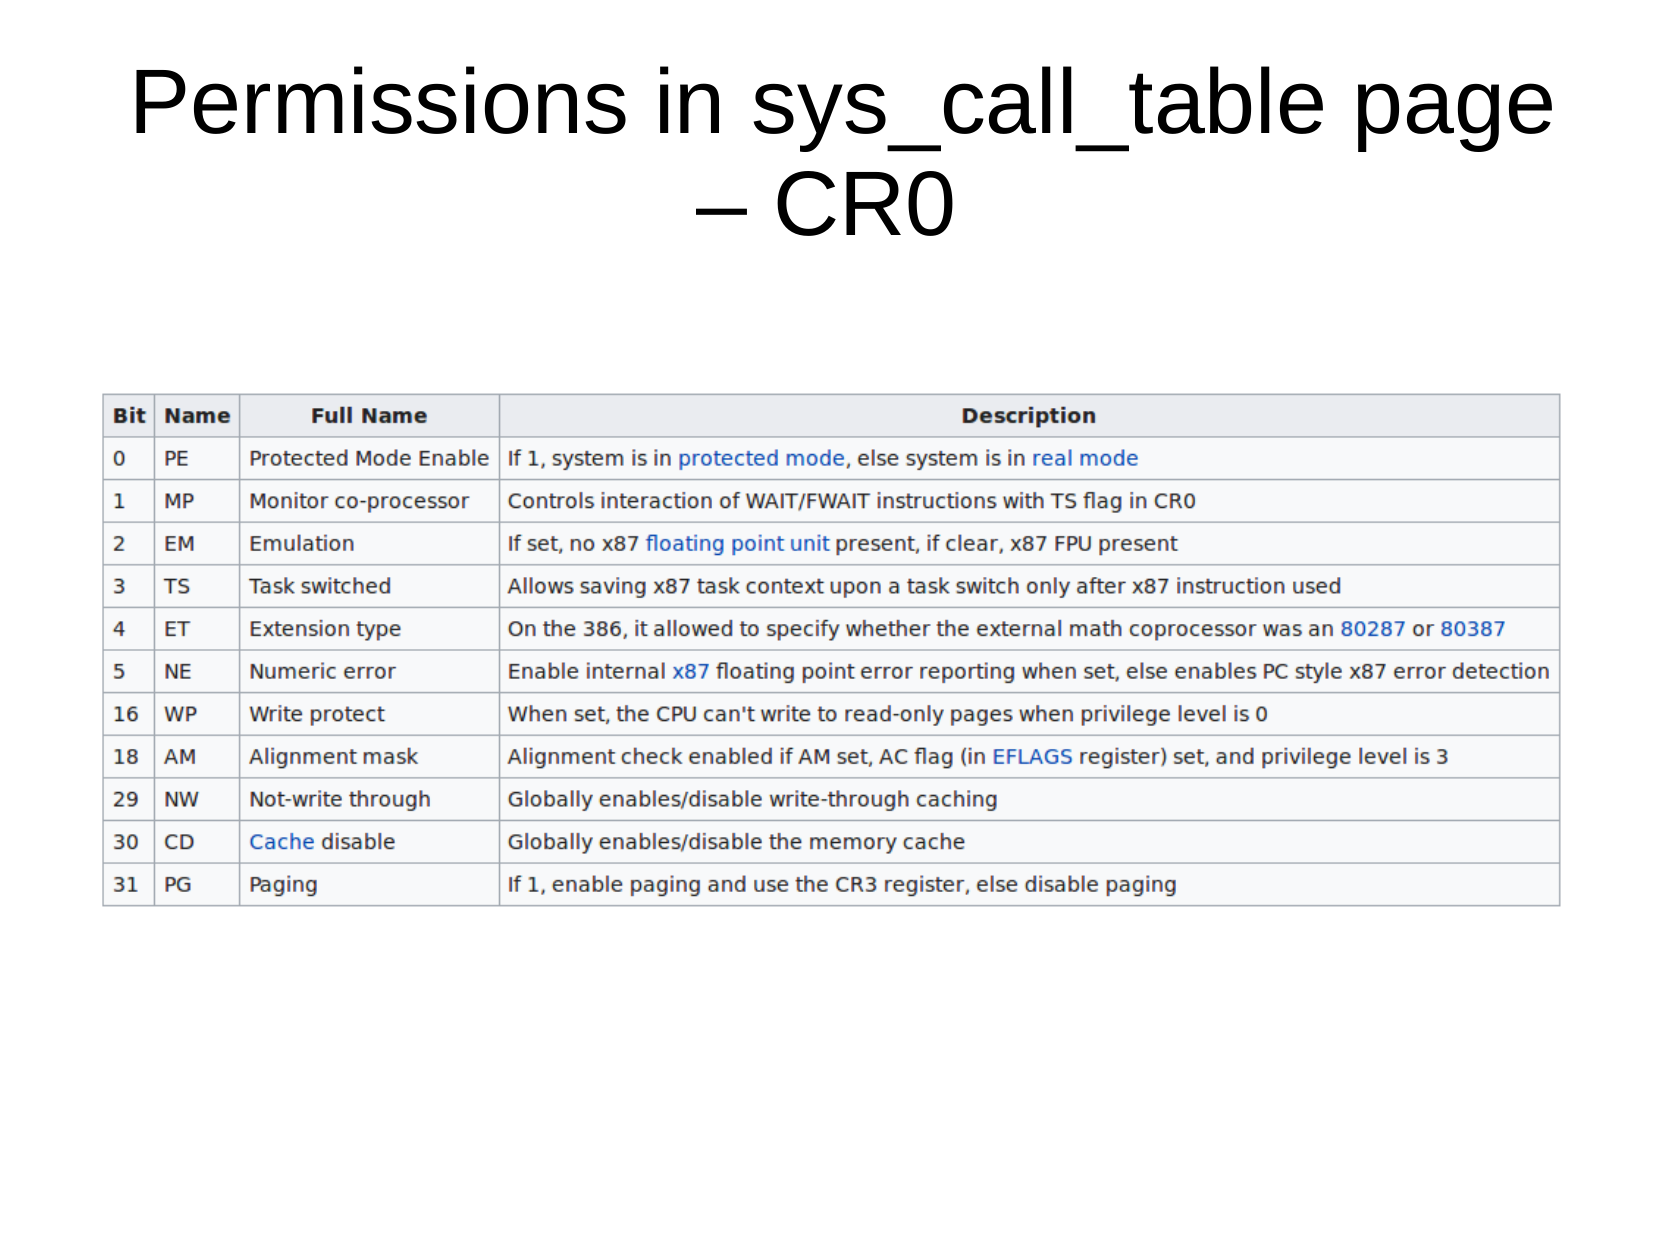

# Permissions in sys_call_table page – CR0